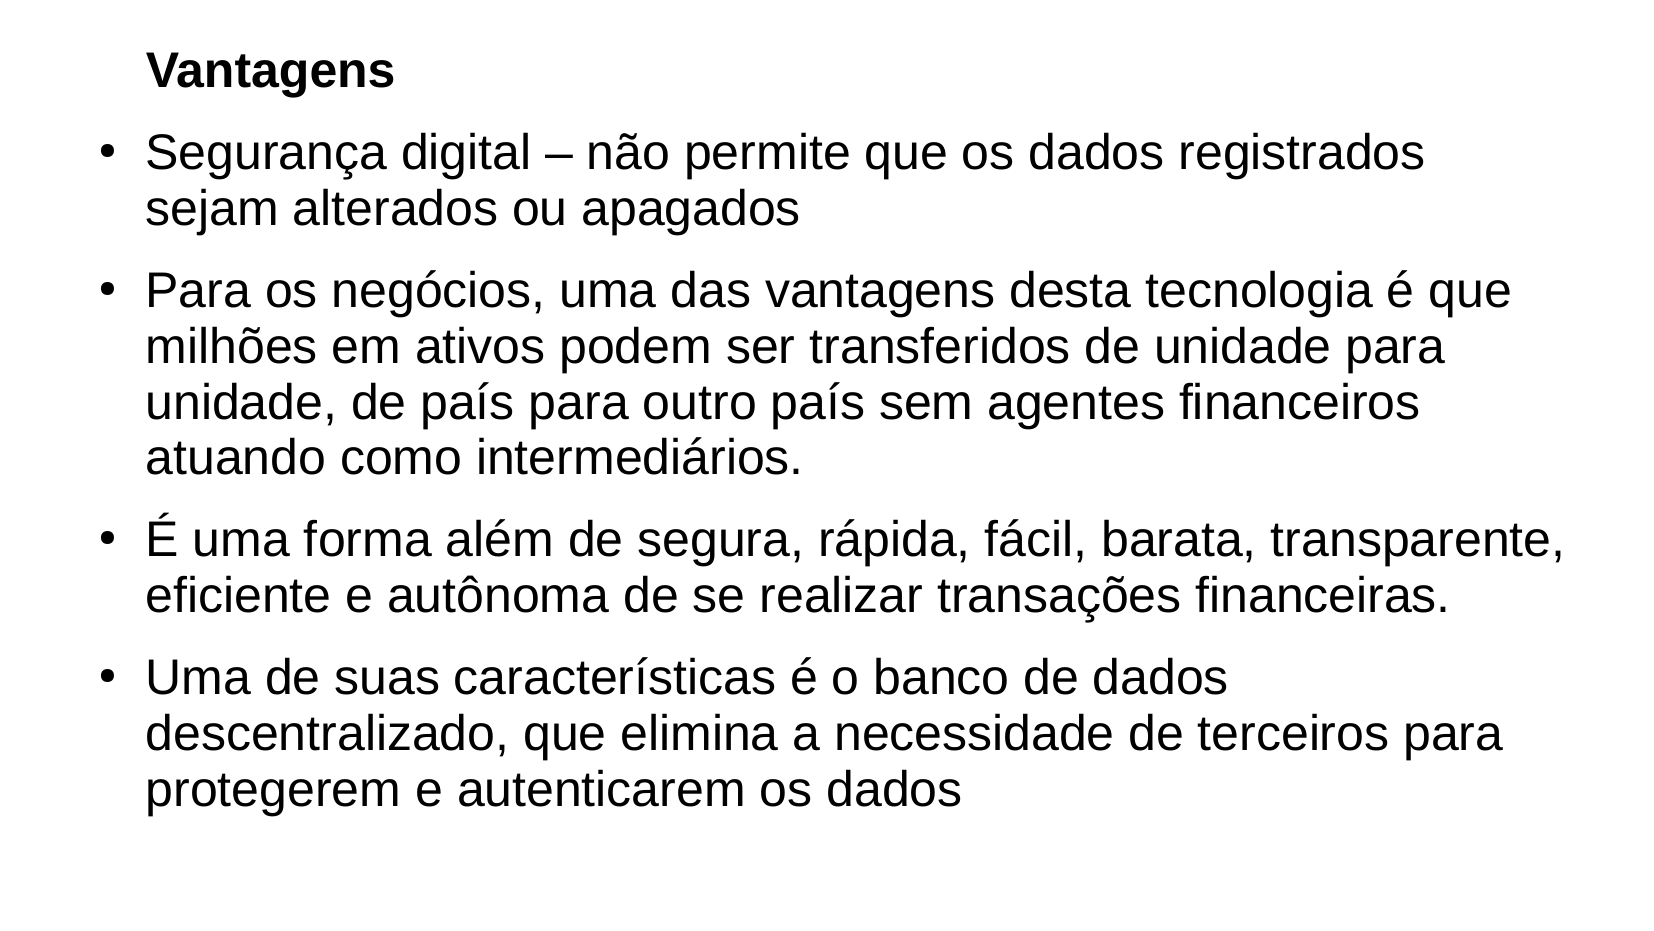

# Vantagens
Segurança digital – não permite que os dados registrados sejam alterados ou apagados
Para os negócios, uma das vantagens desta tecnologia é que milhões em ativos podem ser transferidos de unidade para unidade, de país para outro país sem agentes financeiros atuando como intermediários.
É uma forma além de segura, rápida, fácil, barata, transparente, eficiente e autônoma de se realizar transações financeiras.
Uma de suas características é o banco de dados descentralizado, que elimina a necessidade de terceiros para protegerem e autenticarem os dados
Vantagens
e Desvantagens